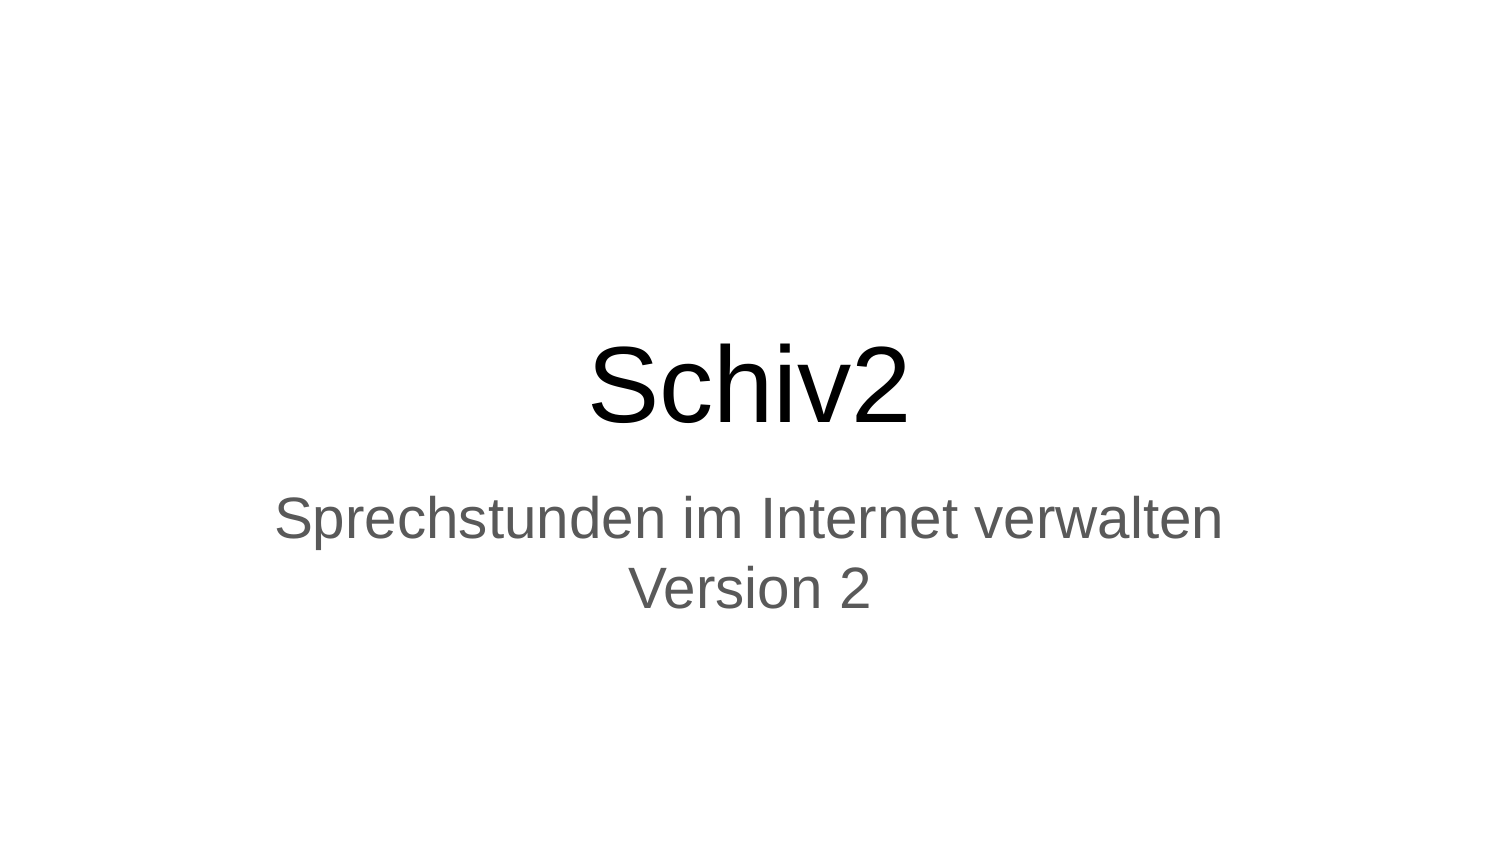

# Schiv2
Sprechstunden im Internet verwalten
Version 2